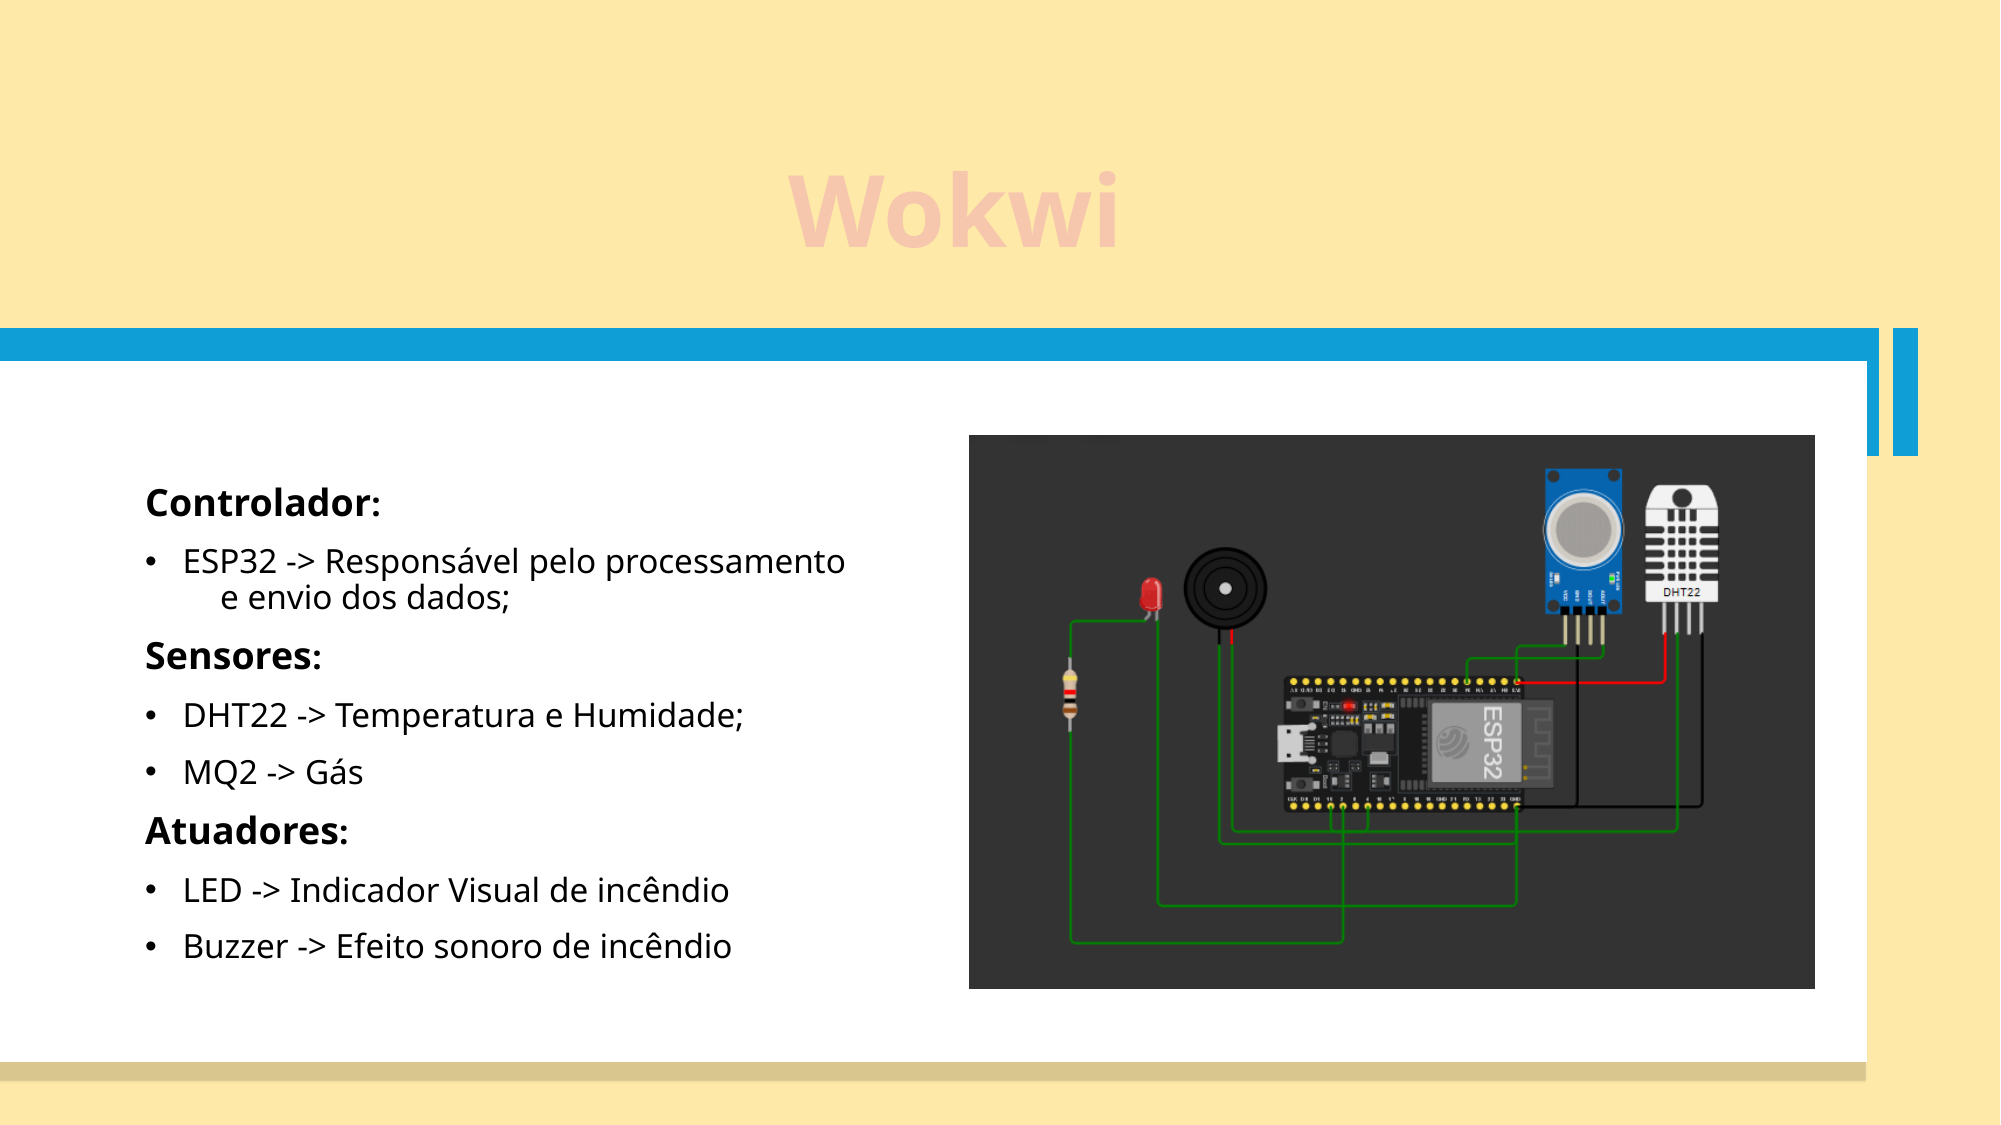

# Wokwi
Controlador:
ESP32 -> Responsável pelo processamento e envio dos dados;
Sensores:
DHT22 -> Temperatura e Humidade;
MQ2 -> Gás
Atuadores:
LED -> Indicador Visual de incêndio
Buzzer -> Efeito sonoro de incêndio